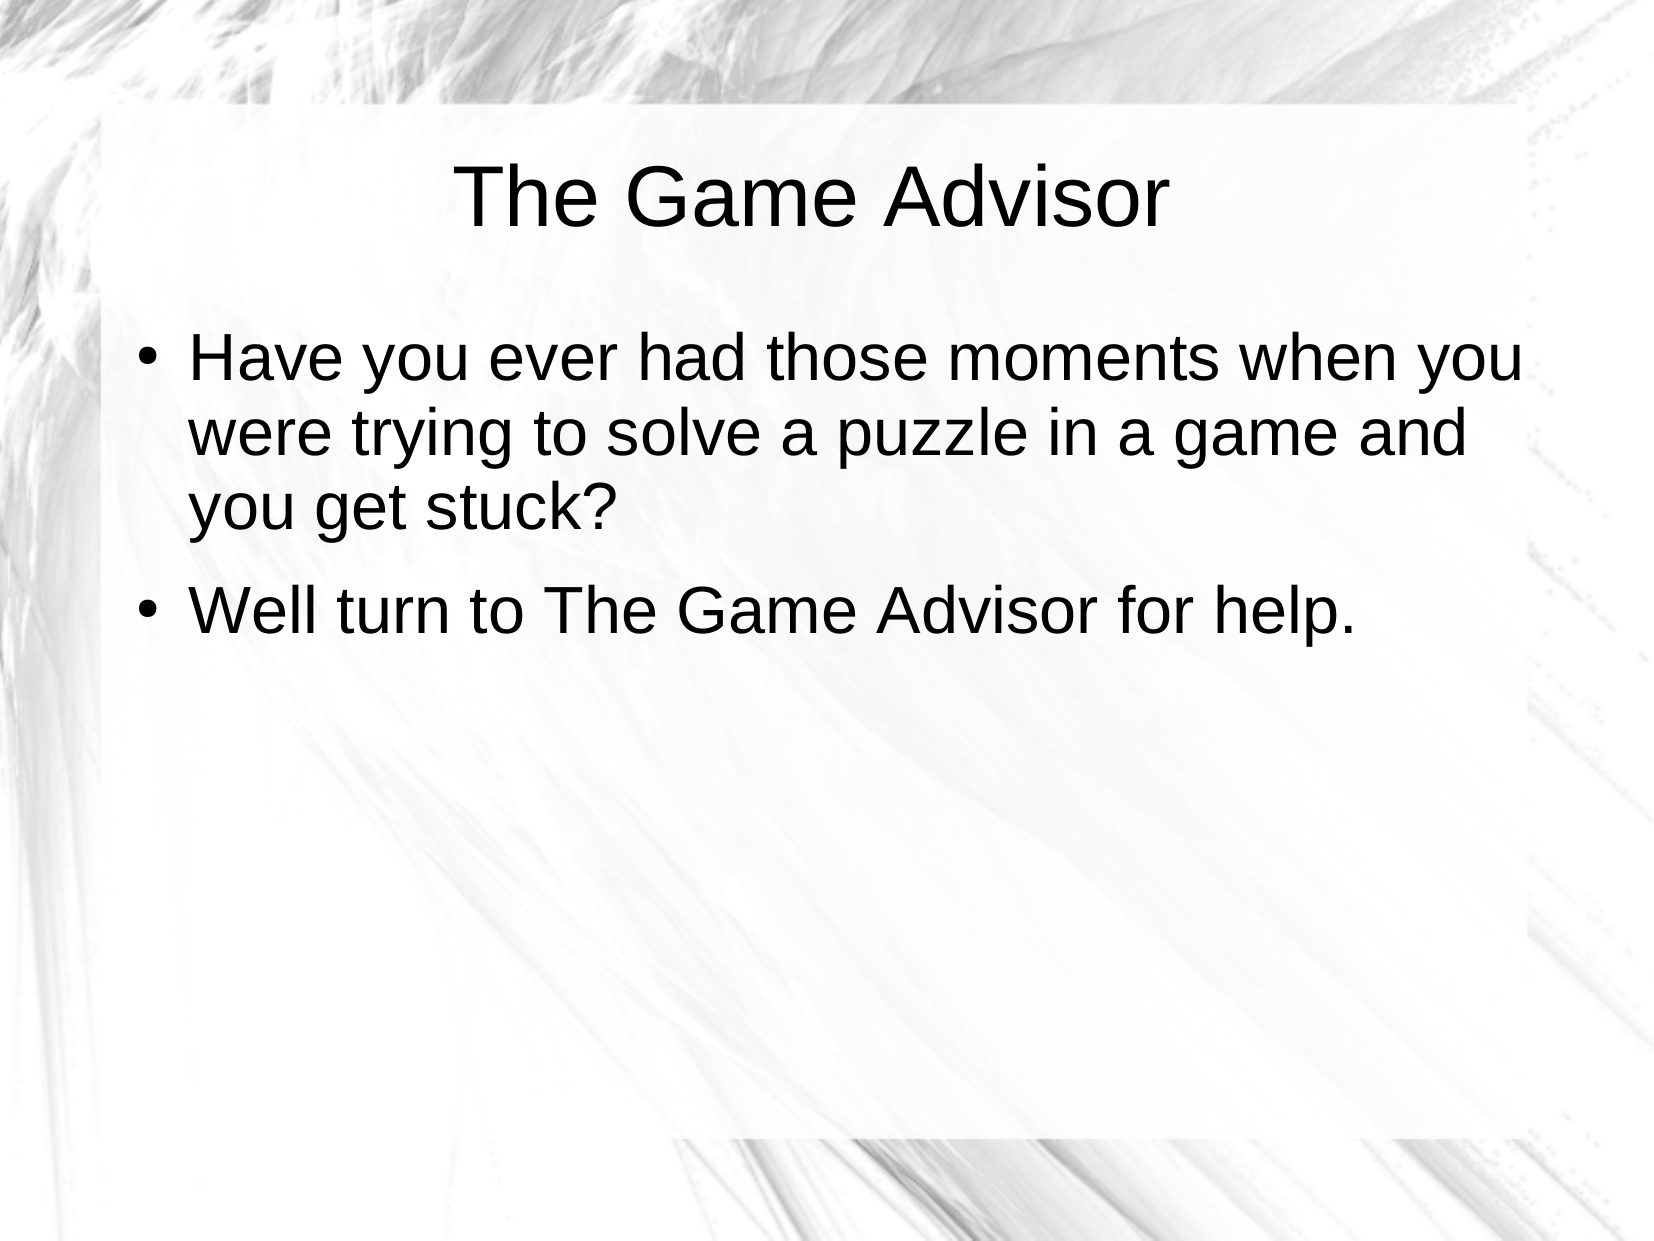

# The Game Advisor
Have you ever had those moments when you were trying to solve a puzzle in a game and you get stuck?
Well turn to The Game Advisor for help.